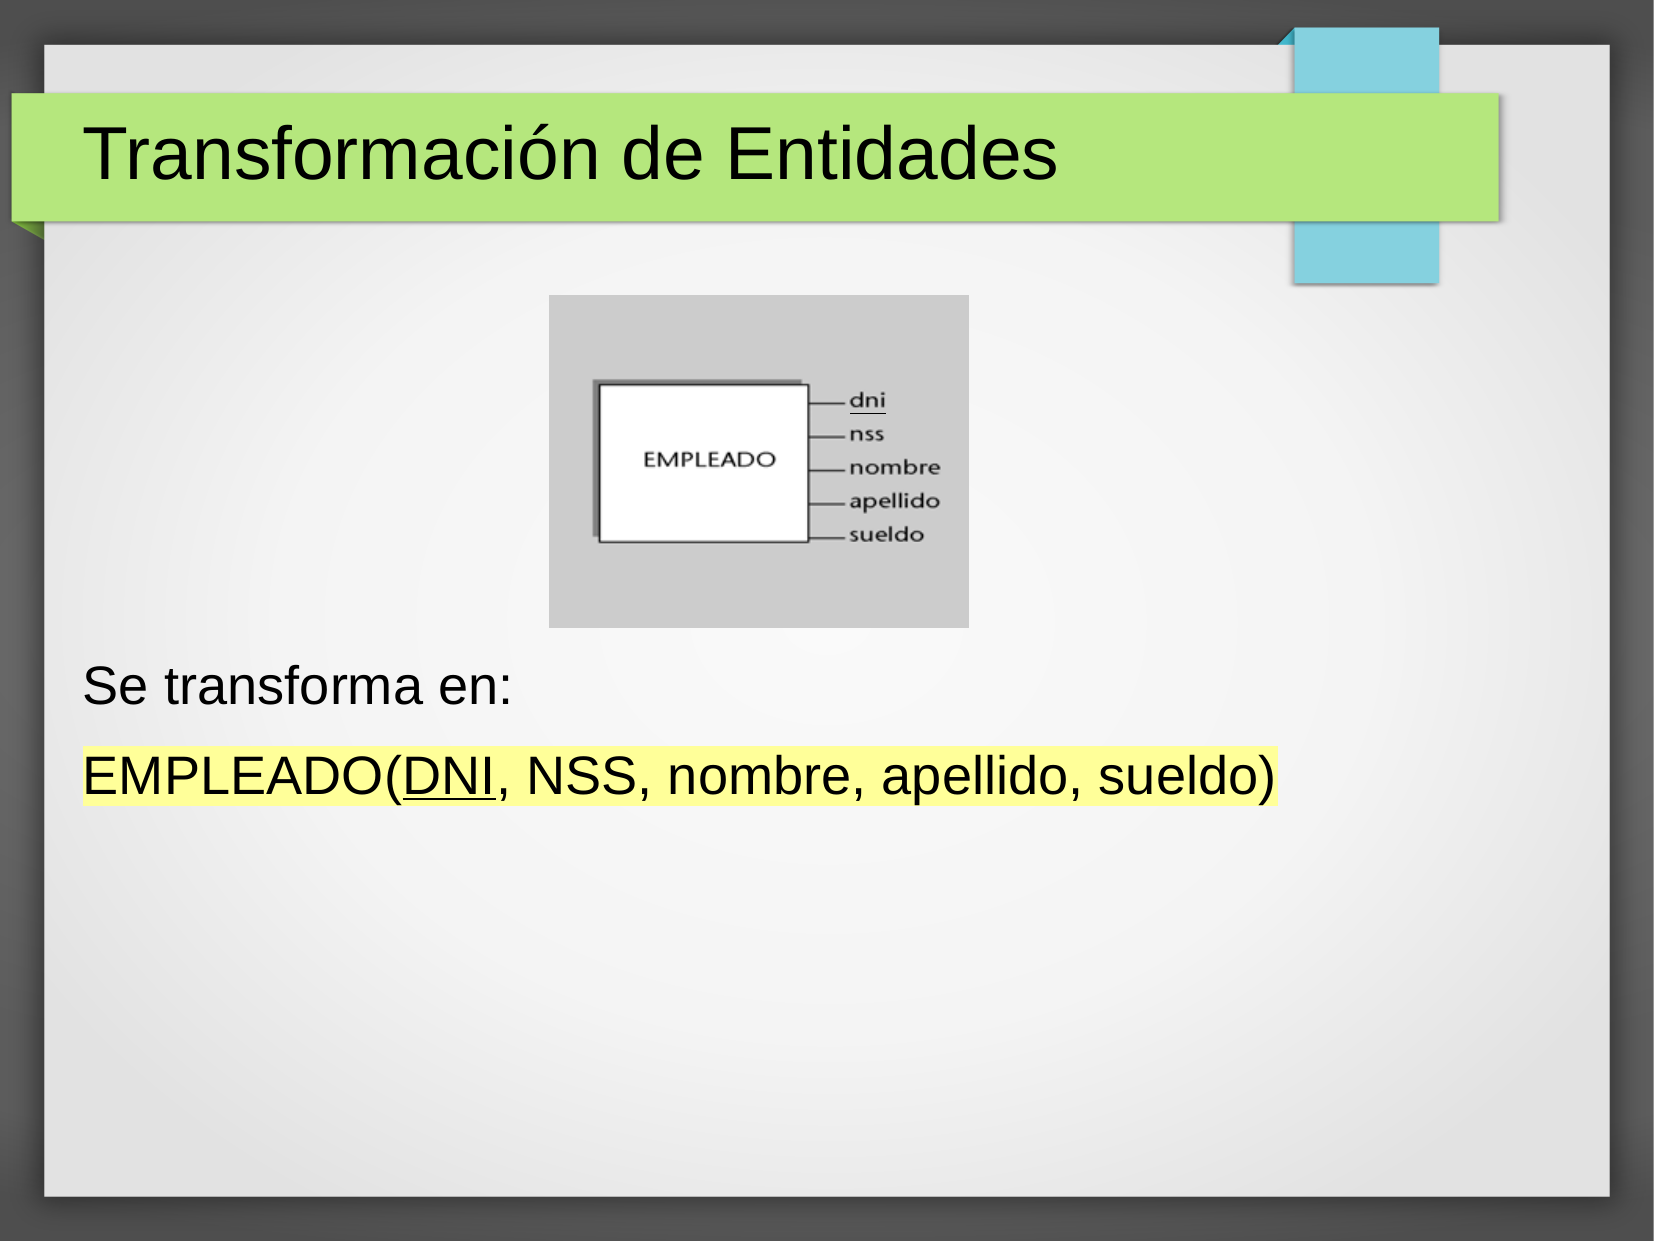

# Transformación de Entidades
Se transforma en:
EMPLEADO(DNI, NSS, nombre, apellido, sueldo)